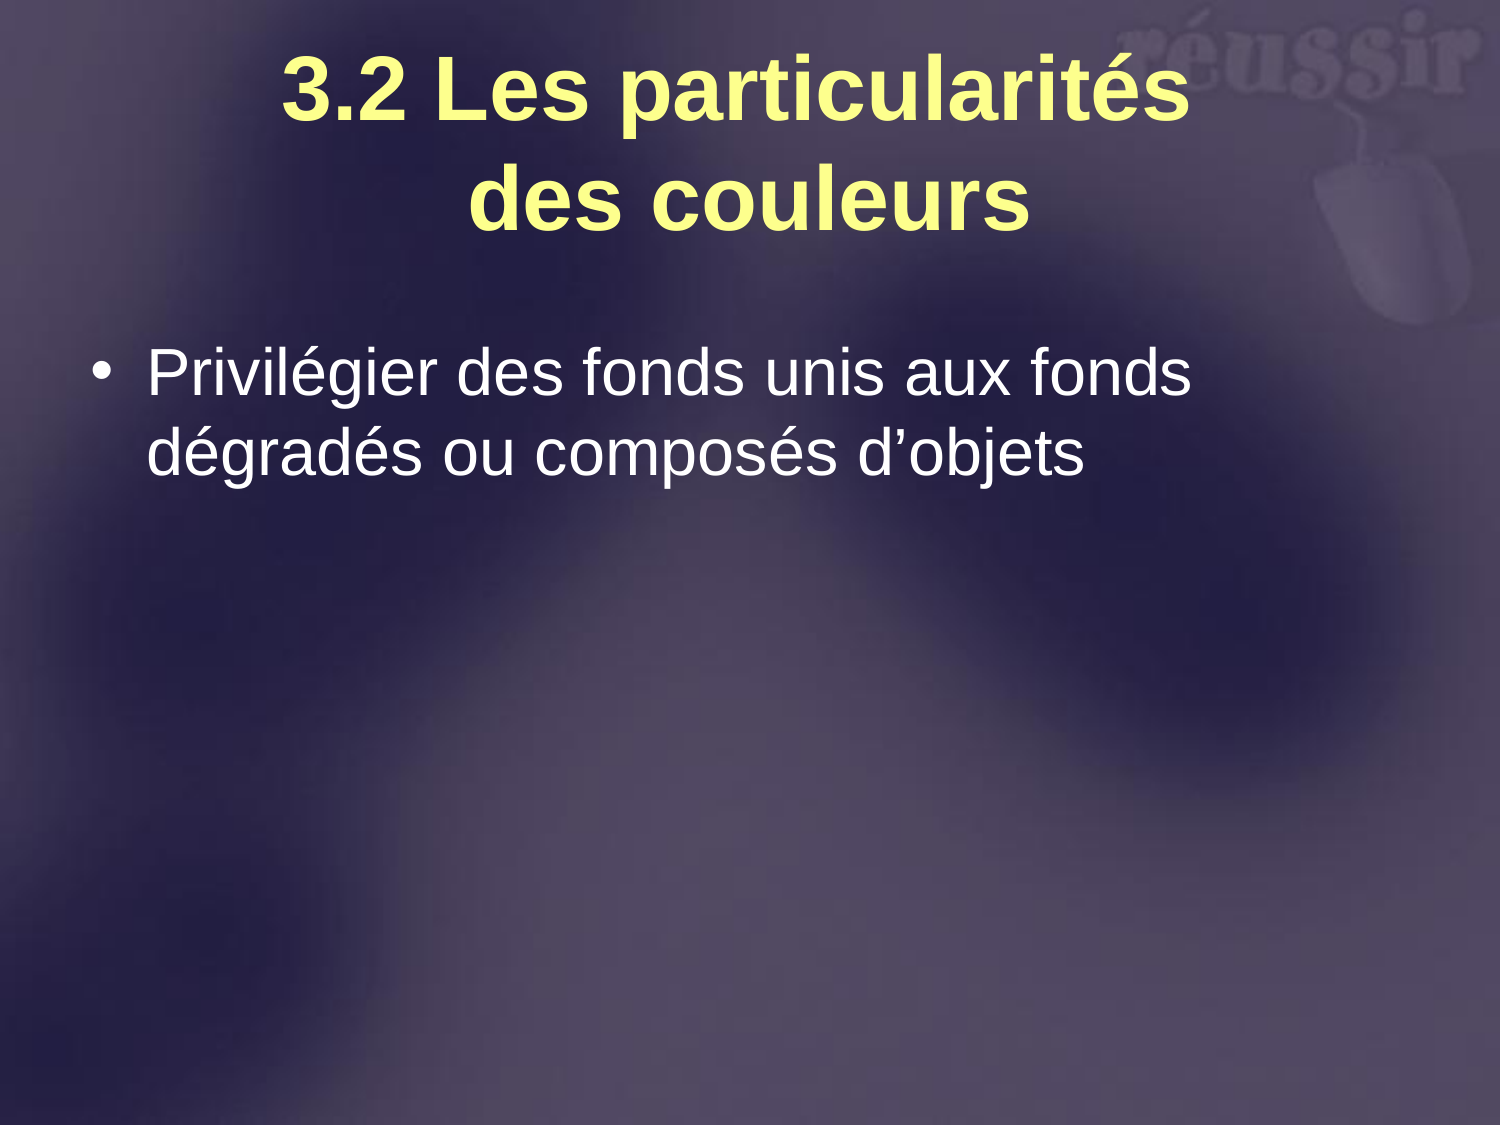

# 3.2 Les particularités des couleurs
Privilégier des fonds unis aux fonds dégradés ou composés d’objets